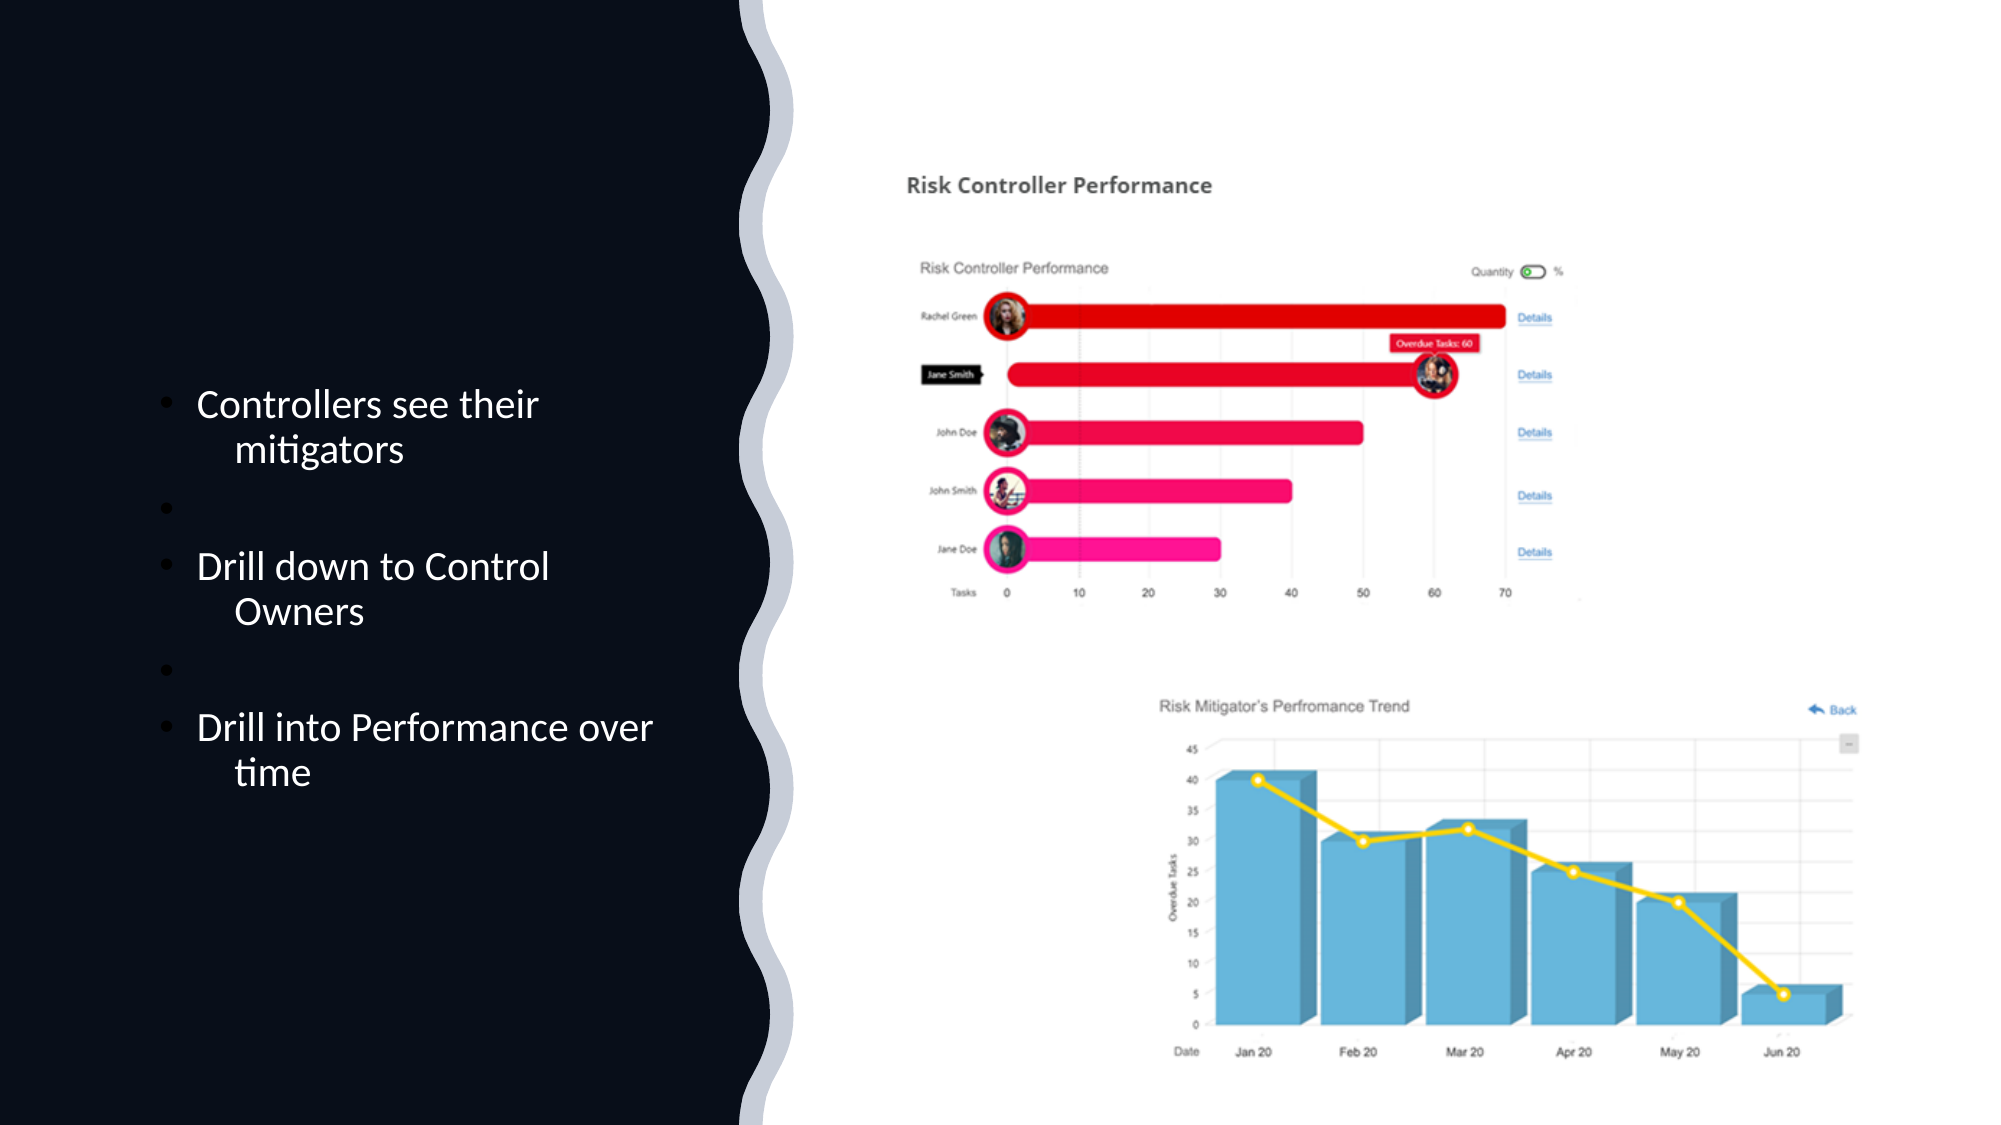

Controllers see their mitigators
Drill down to Control Owners
Drill into Performance over time